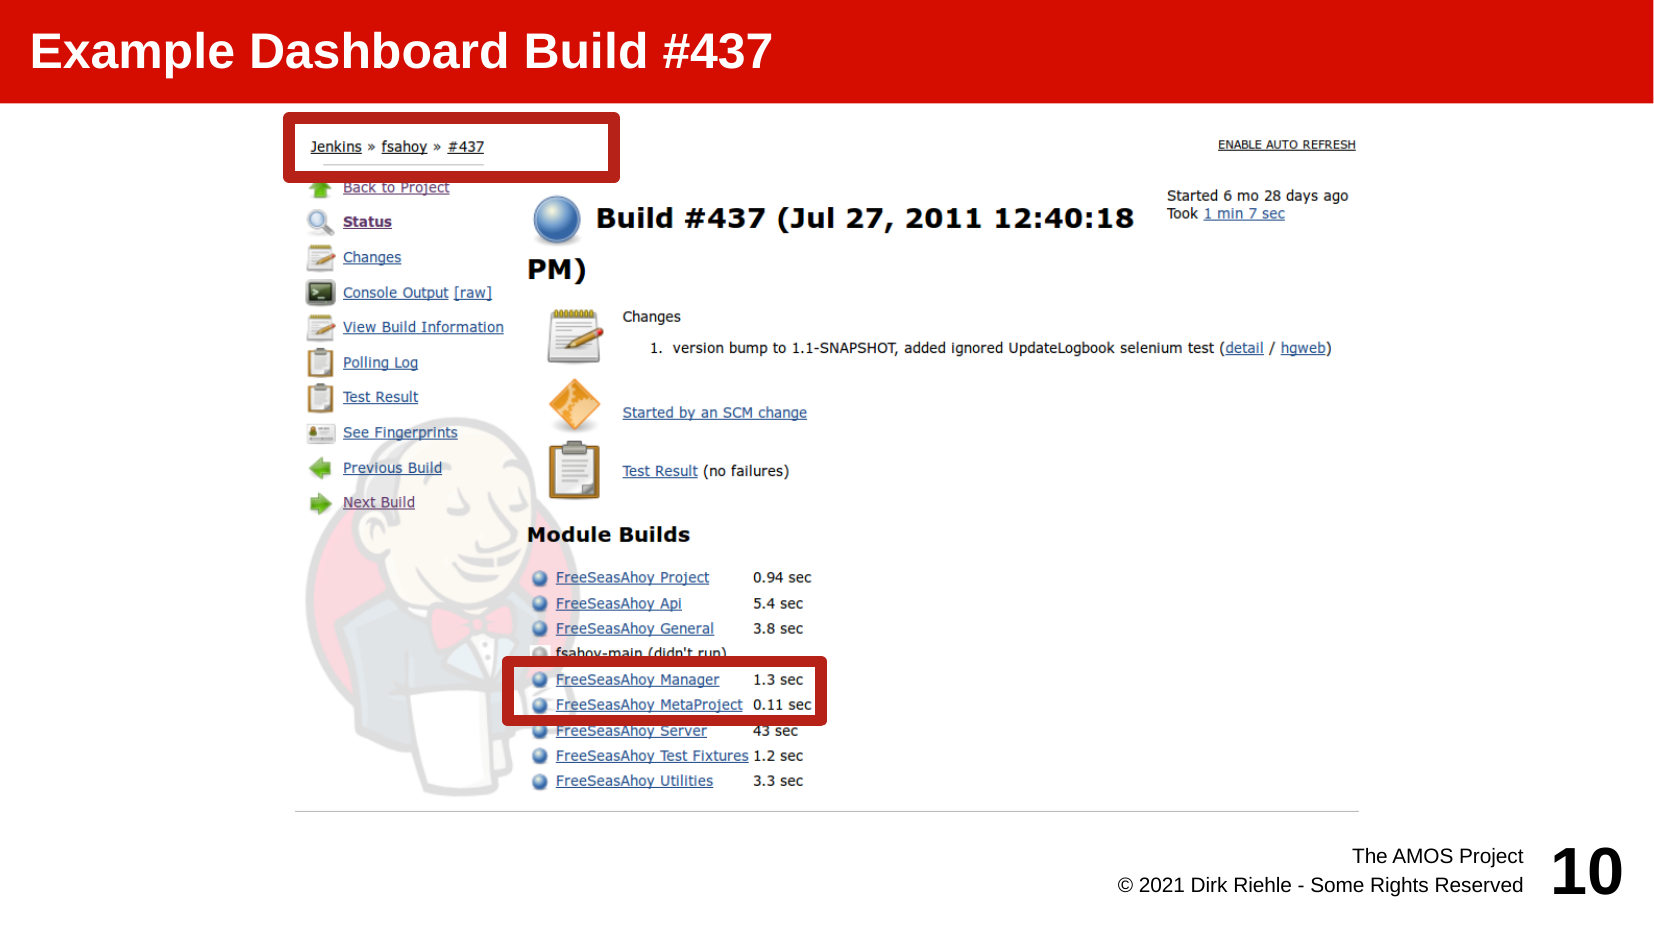

# Example Dashboard Build #437
The AMOS Project
10
© 2021 Dirk Riehle - Some Rights Reserved